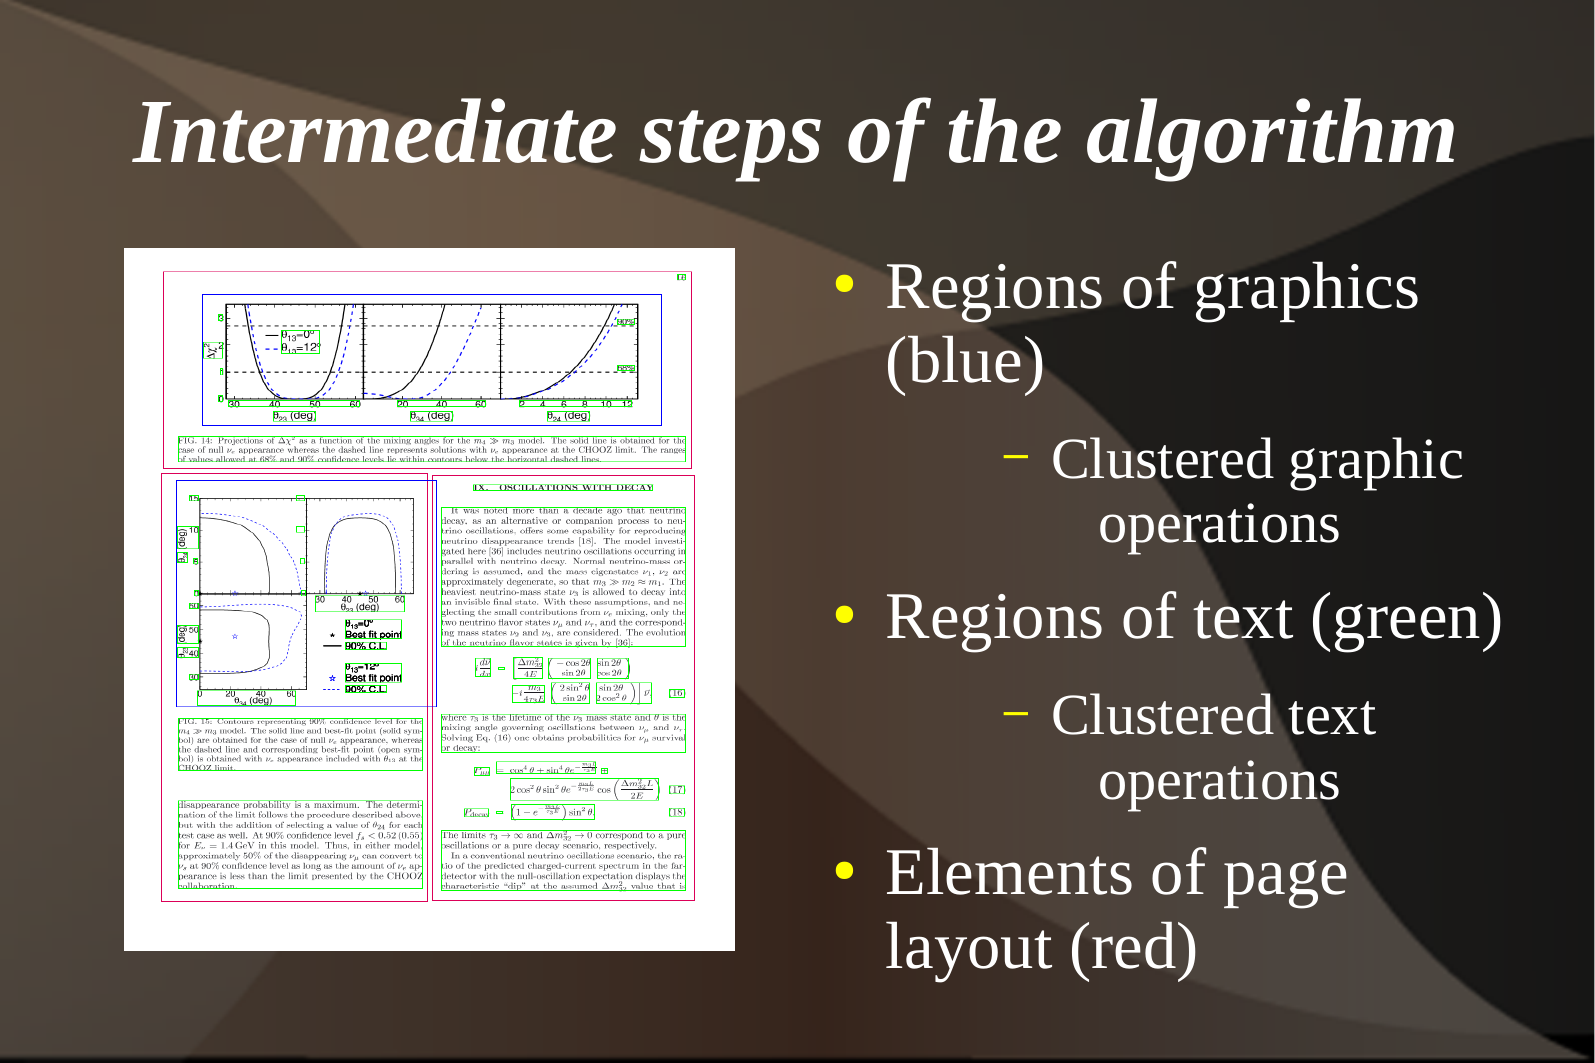

# Intermediate steps of the algorithm
Regions of graphics (blue)
Clustered graphic operations
Regions of text (green)
Clustered text operations
Elements of page layout (red)